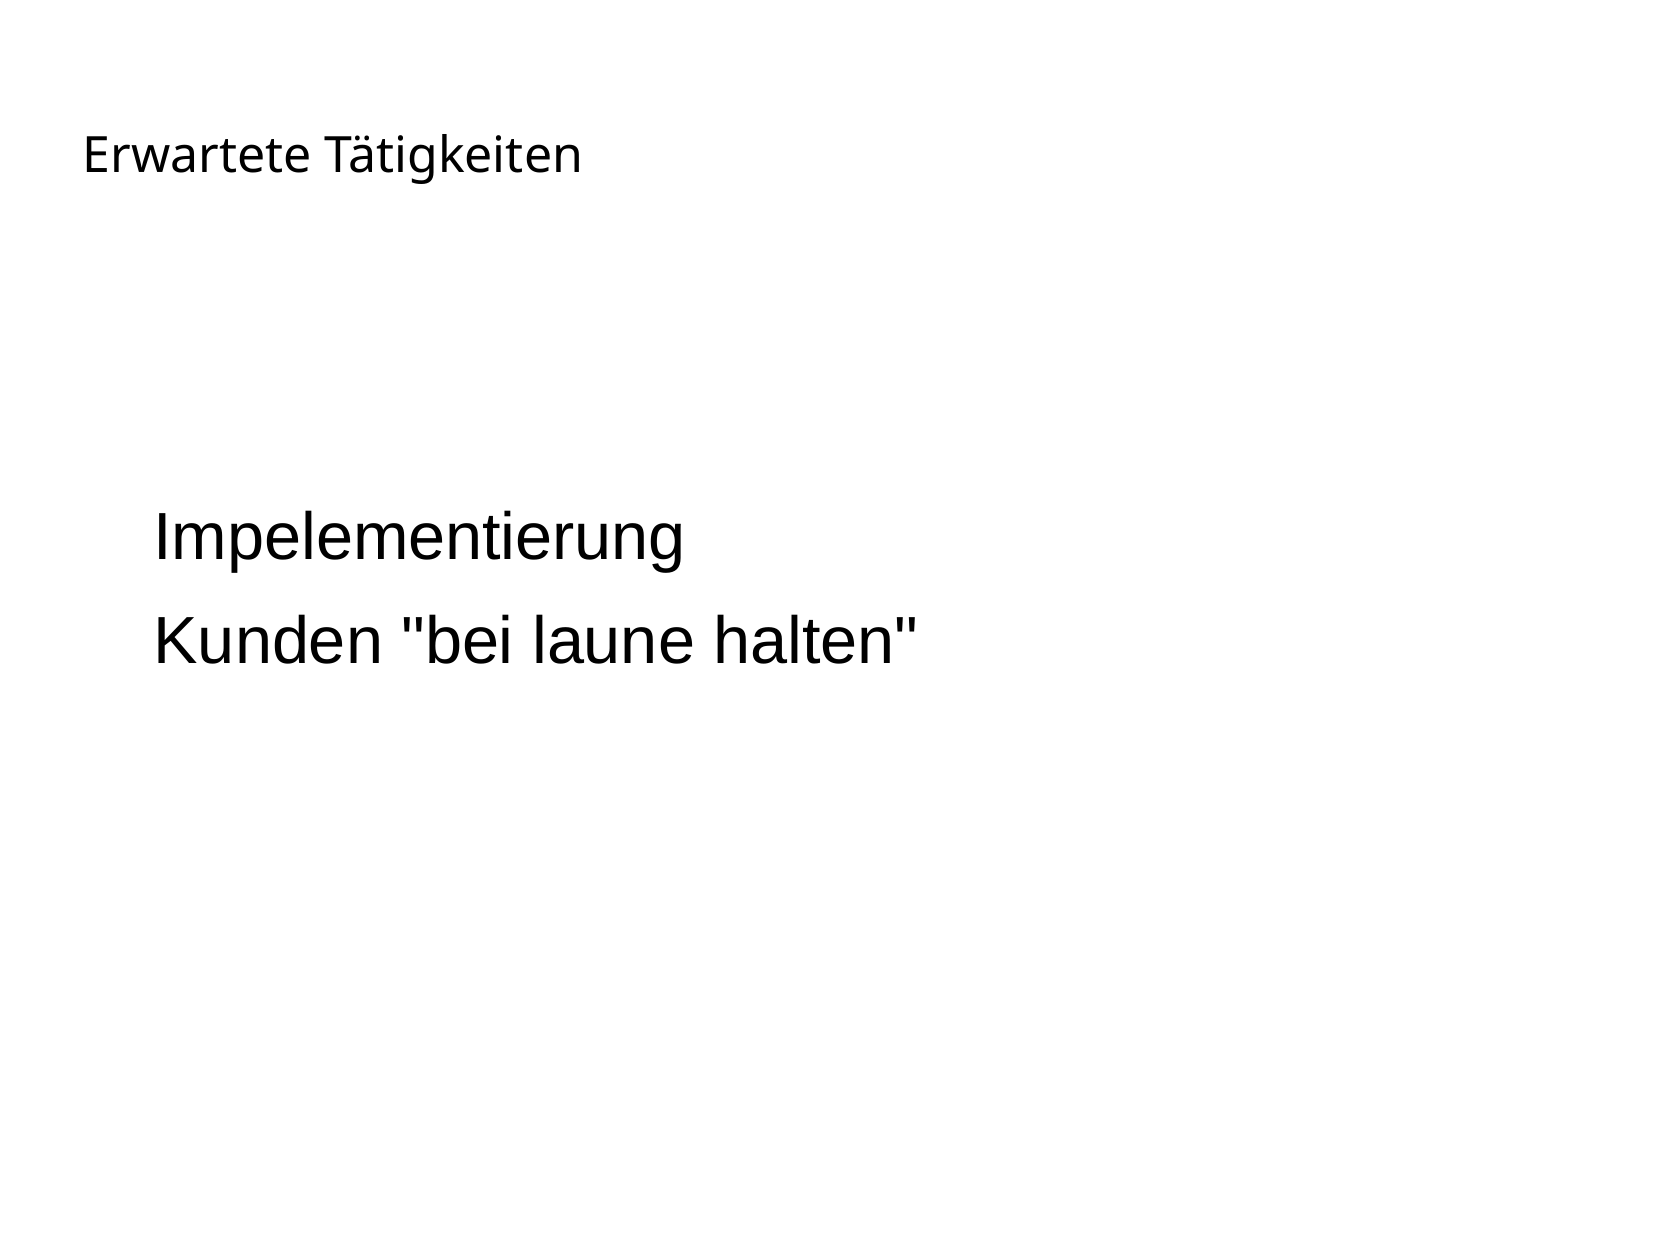

# Erwartete Tätigkeiten
Impelementierung
Kunden "bei laune halten"